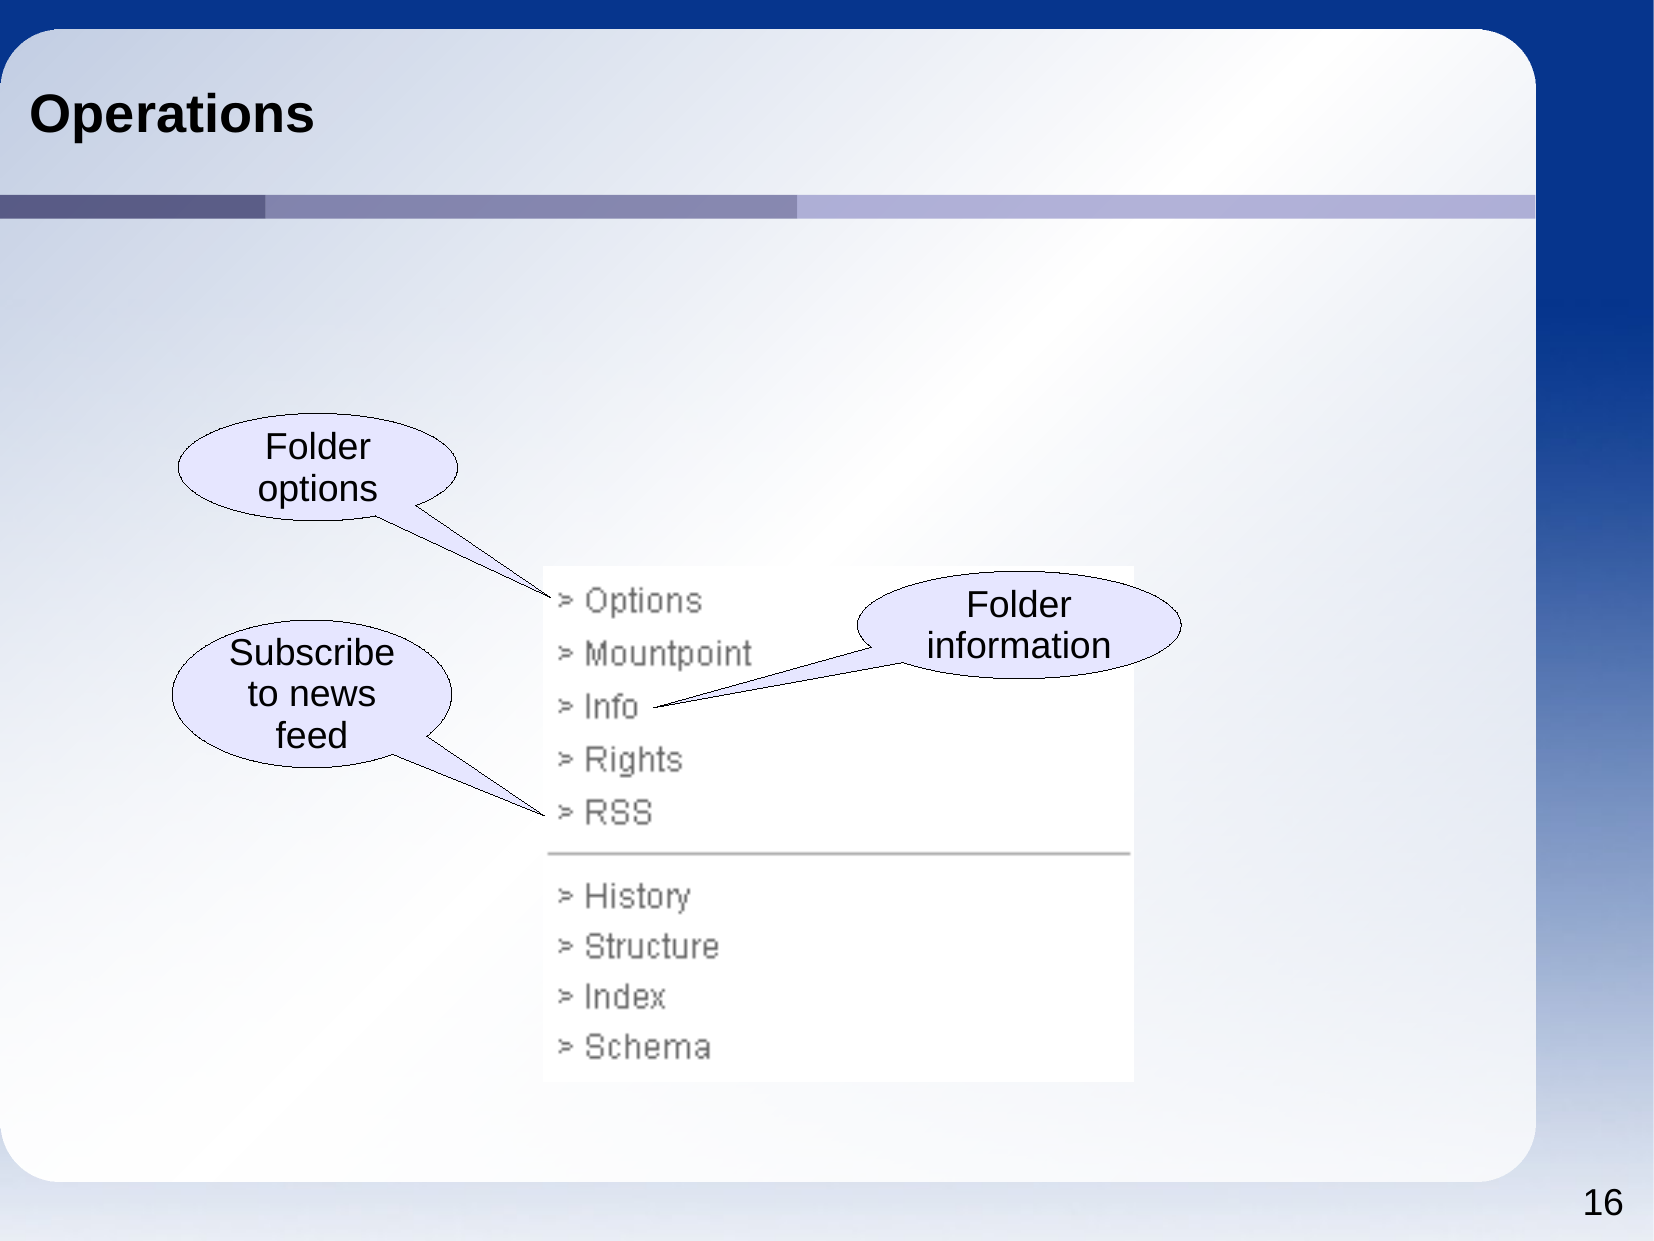

# Operations
Folder options
Folder information
Subscribe to news feed
16